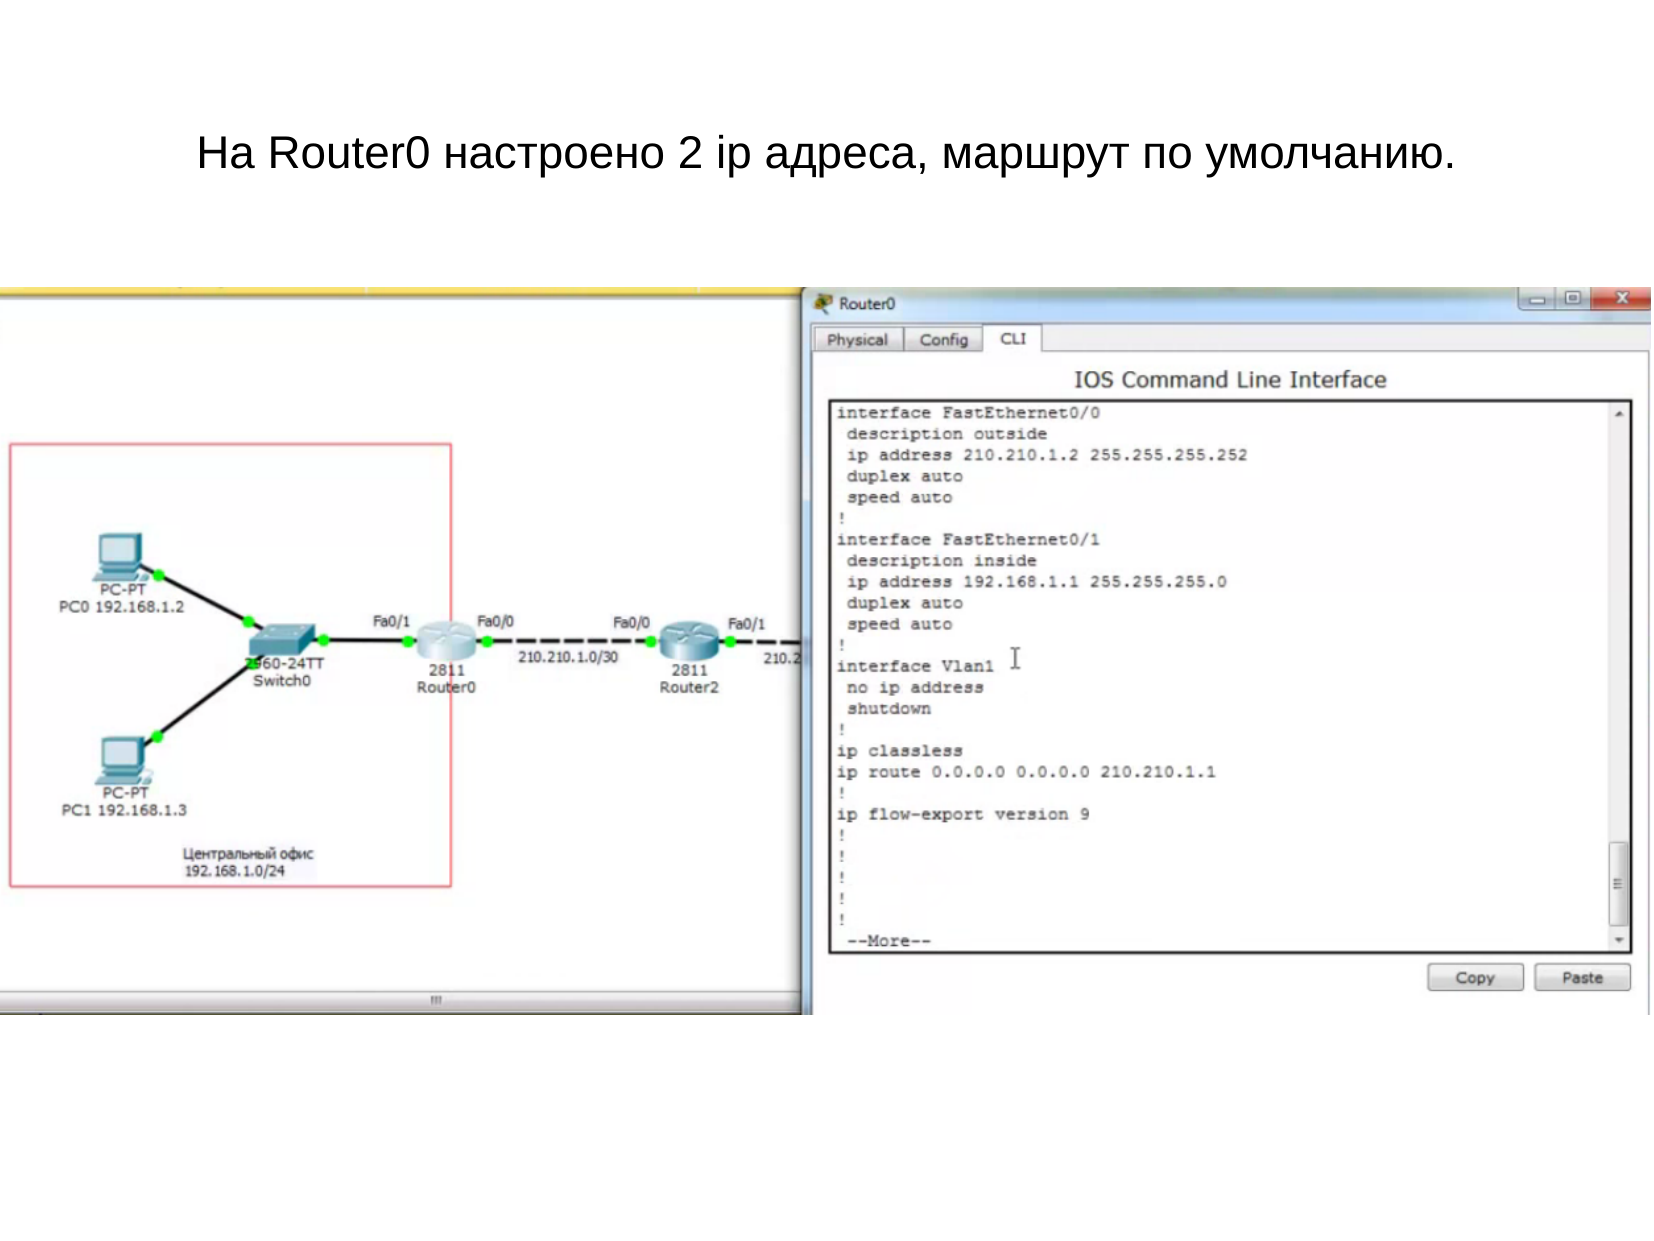

# На Router0 настроено 2 ip адреса, маршрут по умолчанию.